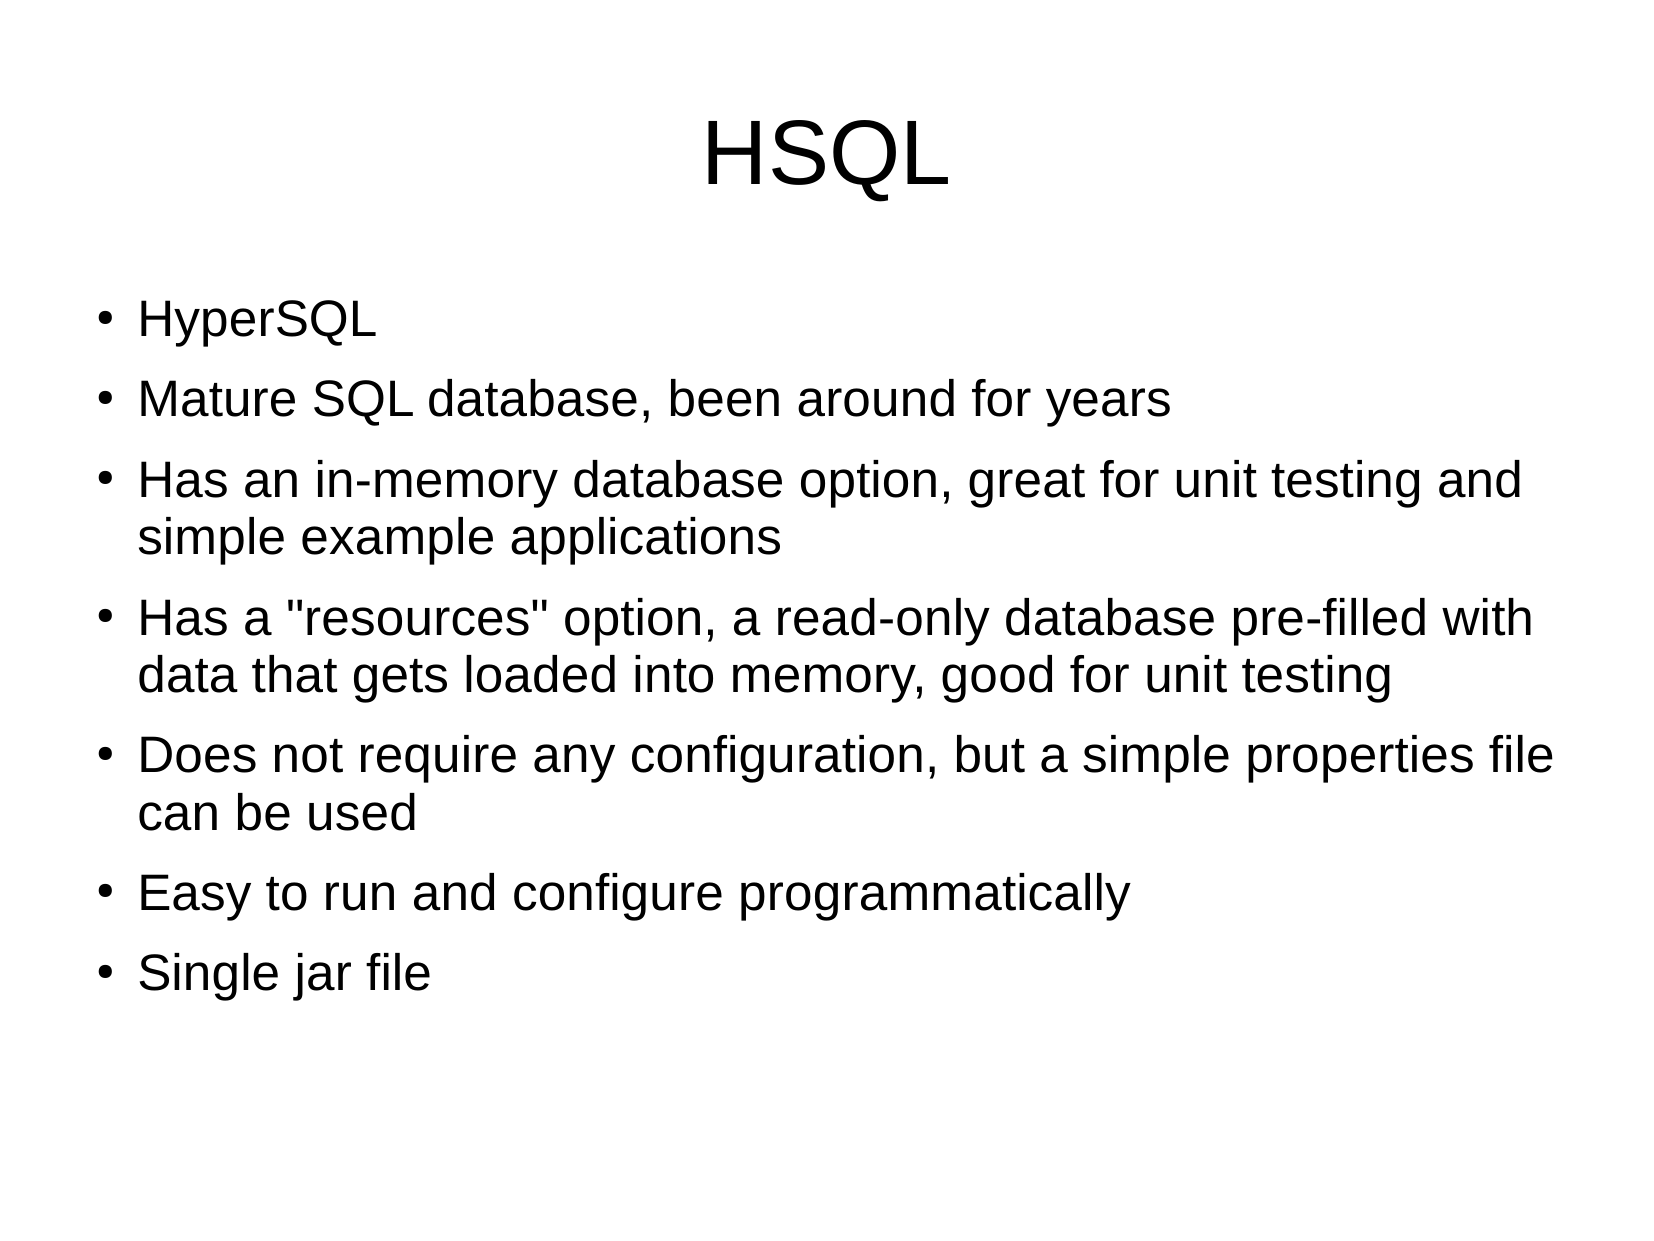

# HSQL
HyperSQL
Mature SQL database, been around for years
Has an in-memory database option, great for unit testing and simple example applications
Has a "resources" option, a read-only database pre-filled with data that gets loaded into memory, good for unit testing
Does not require any configuration, but a simple properties file can be used
Easy to run and configure programmatically
Single jar file